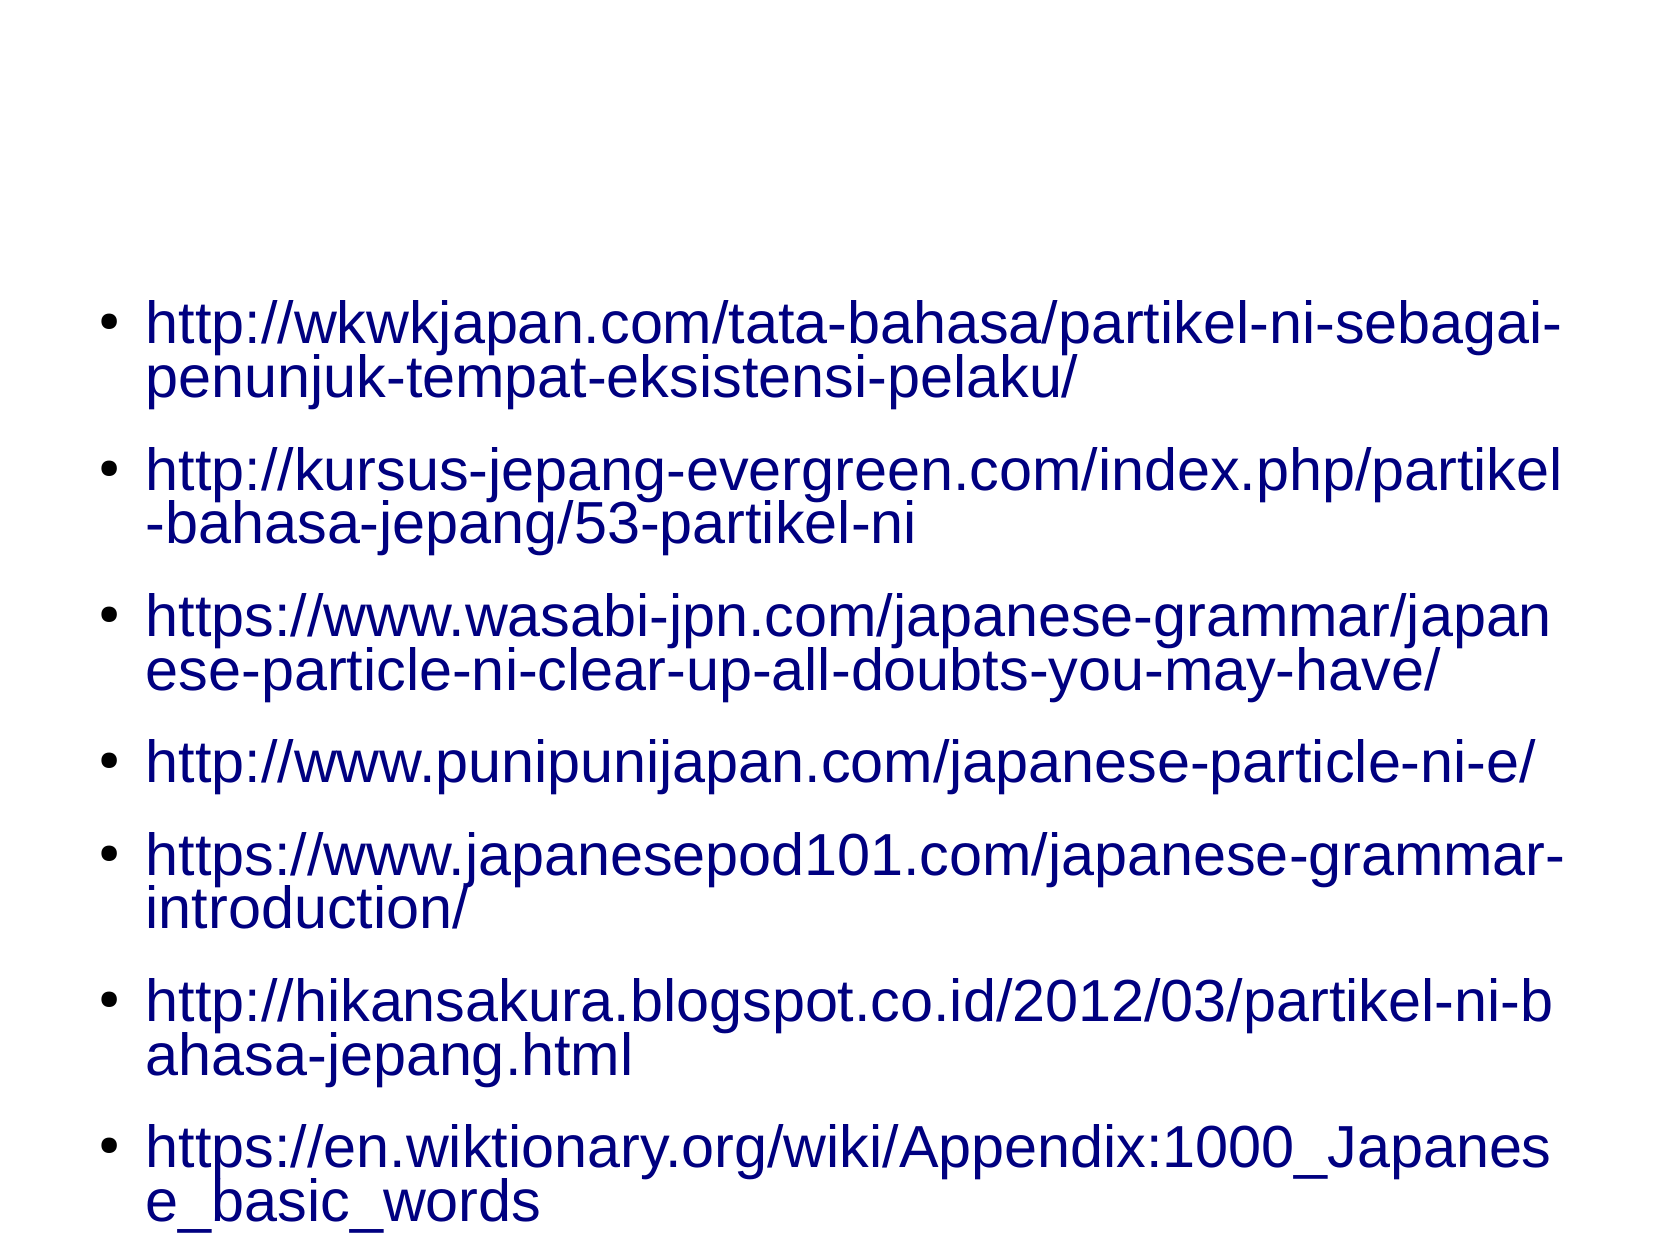

#
http://wkwkjapan.com/tata-bahasa/partikel-ni-sebagai-penunjuk-tempat-eksistensi-pelaku/
http://kursus-jepang-evergreen.com/index.php/partikel-bahasa-jepang/53-partikel-ni
https://www.wasabi-jpn.com/japanese-grammar/japanese-particle-ni-clear-up-all-doubts-you-may-have/
http://www.punipunijapan.com/japanese-particle-ni-e/
https://www.japanesepod101.com/japanese-grammar-introduction/
http://hikansakura.blogspot.co.id/2012/03/partikel-ni-bahasa-jepang.html
https://en.wiktionary.org/wiki/Appendix:1000_Japanese_basic_words
https://www.tofugu.com/japanese/important-japanese-words/